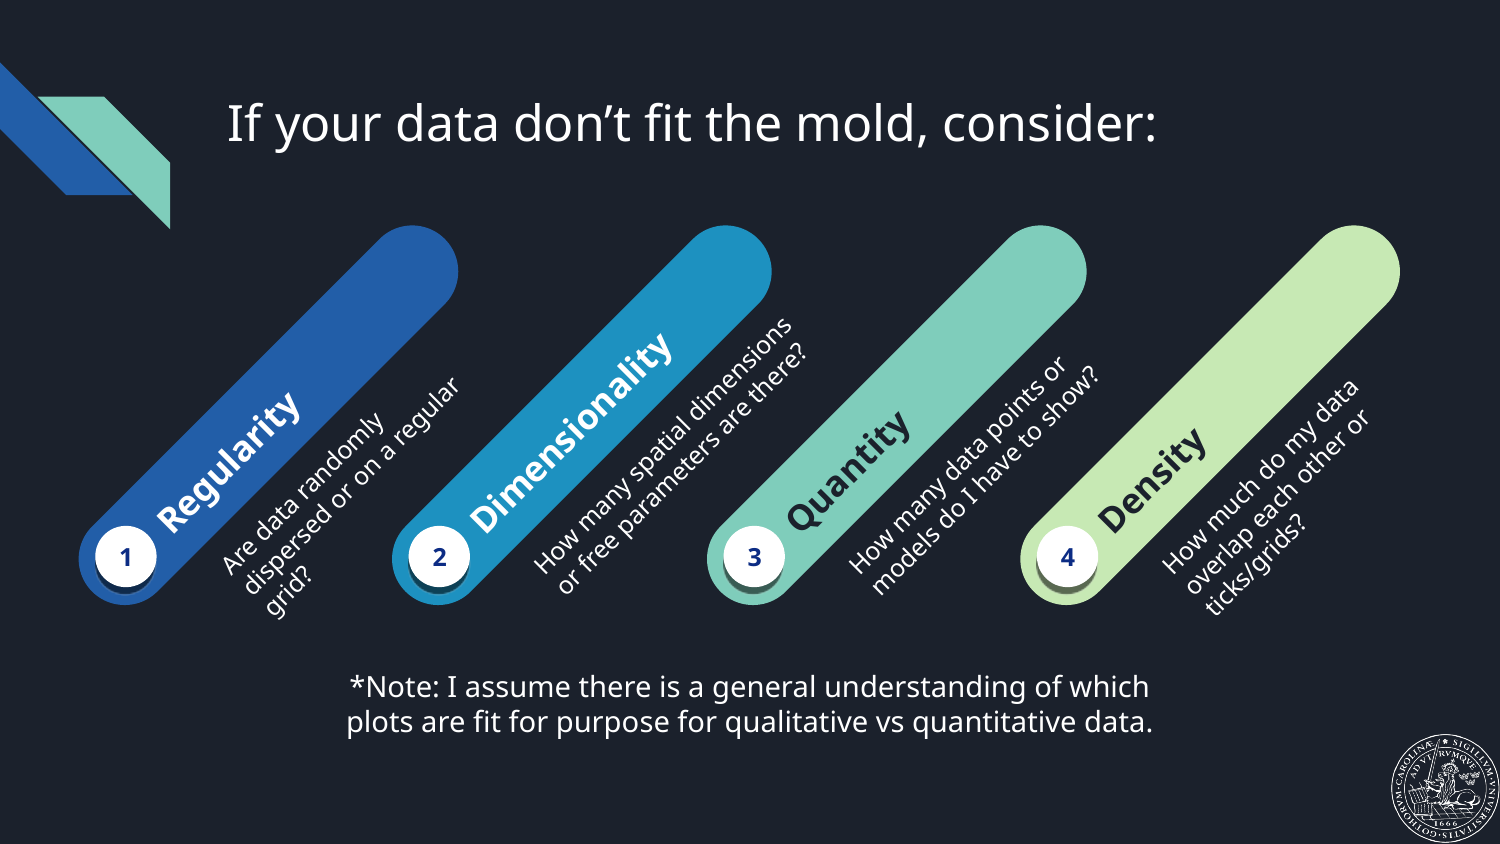

# If your data don’t fit the mold, consider:
Regularity
Are data randomly dispersed or on a regular grid?
1
Dimensionality
How many spatial dimensions or free parameters are there?
2
Quantity
How many data points or models do I have to show?
3
Density
How much do my data overlap each other or ticks/grids?
4
*Note: I assume there is a general understanding of which plots are fit for purpose for qualitative vs quantitative data.